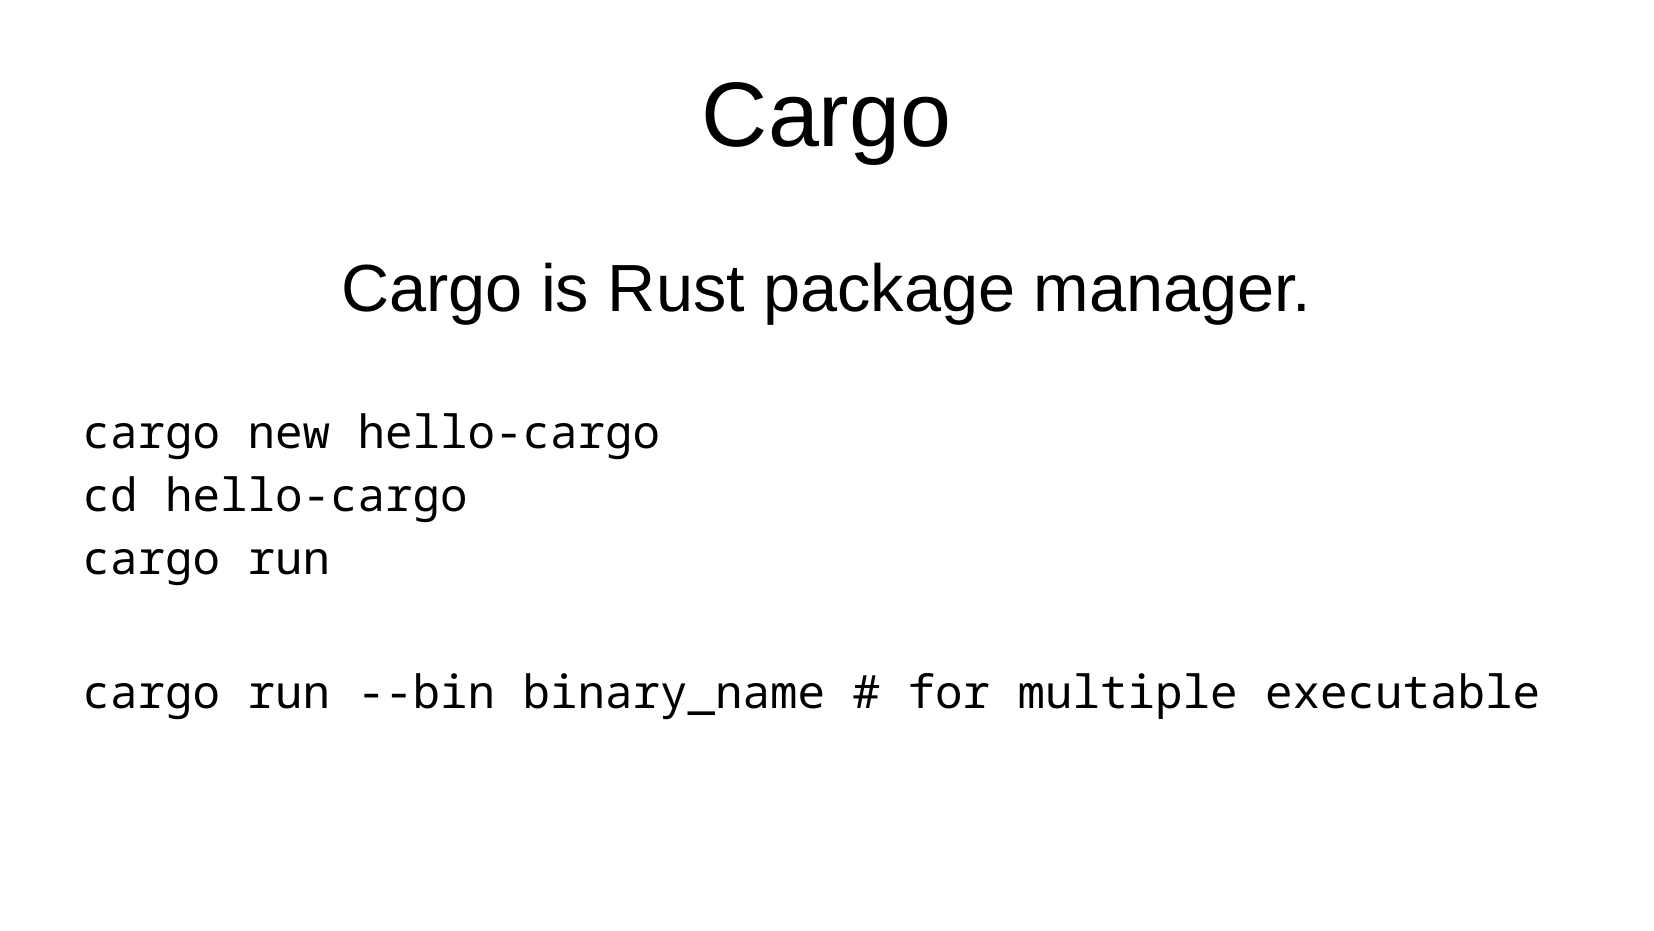

# Cargo
Cargo is Rust package manager.
cargo new hello-cargo
cd hello-cargo
cargo run
cargo run --bin binary_name # for multiple executable